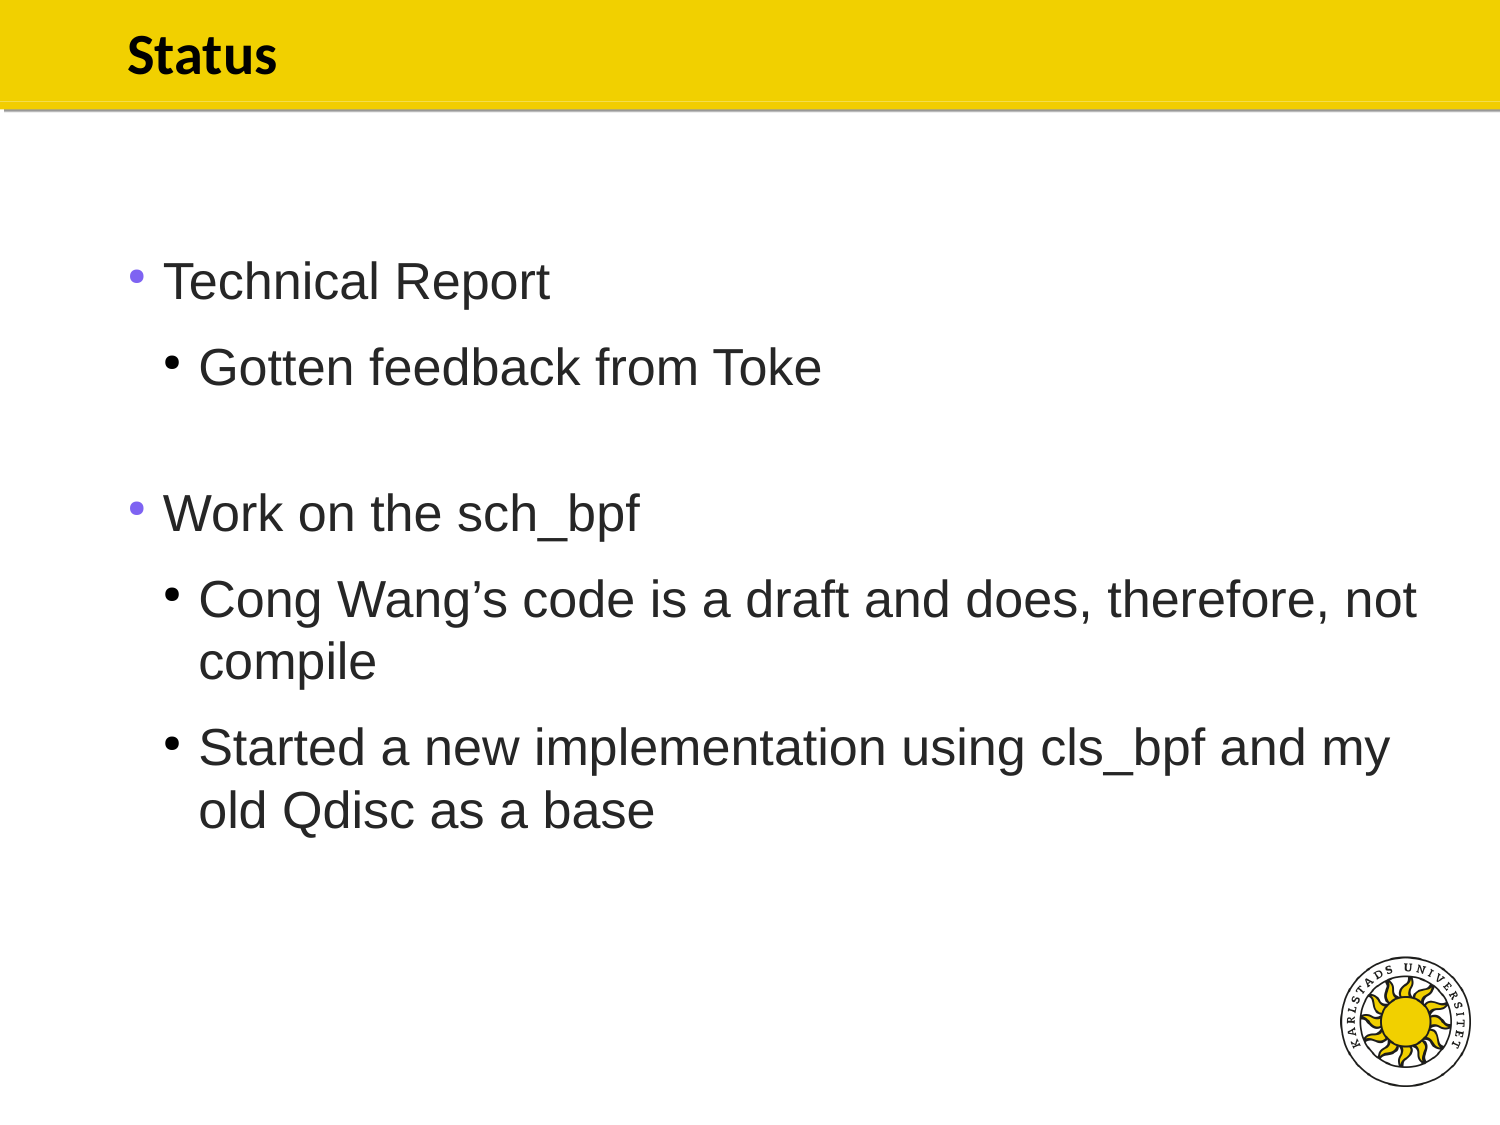

# Status
Technical Report
Gotten feedback from Toke
Work on the sch_bpf
Cong Wang’s code is a draft and does, therefore, not compile
Started a new implementation using cls_bpf and my old Qdisc as a base